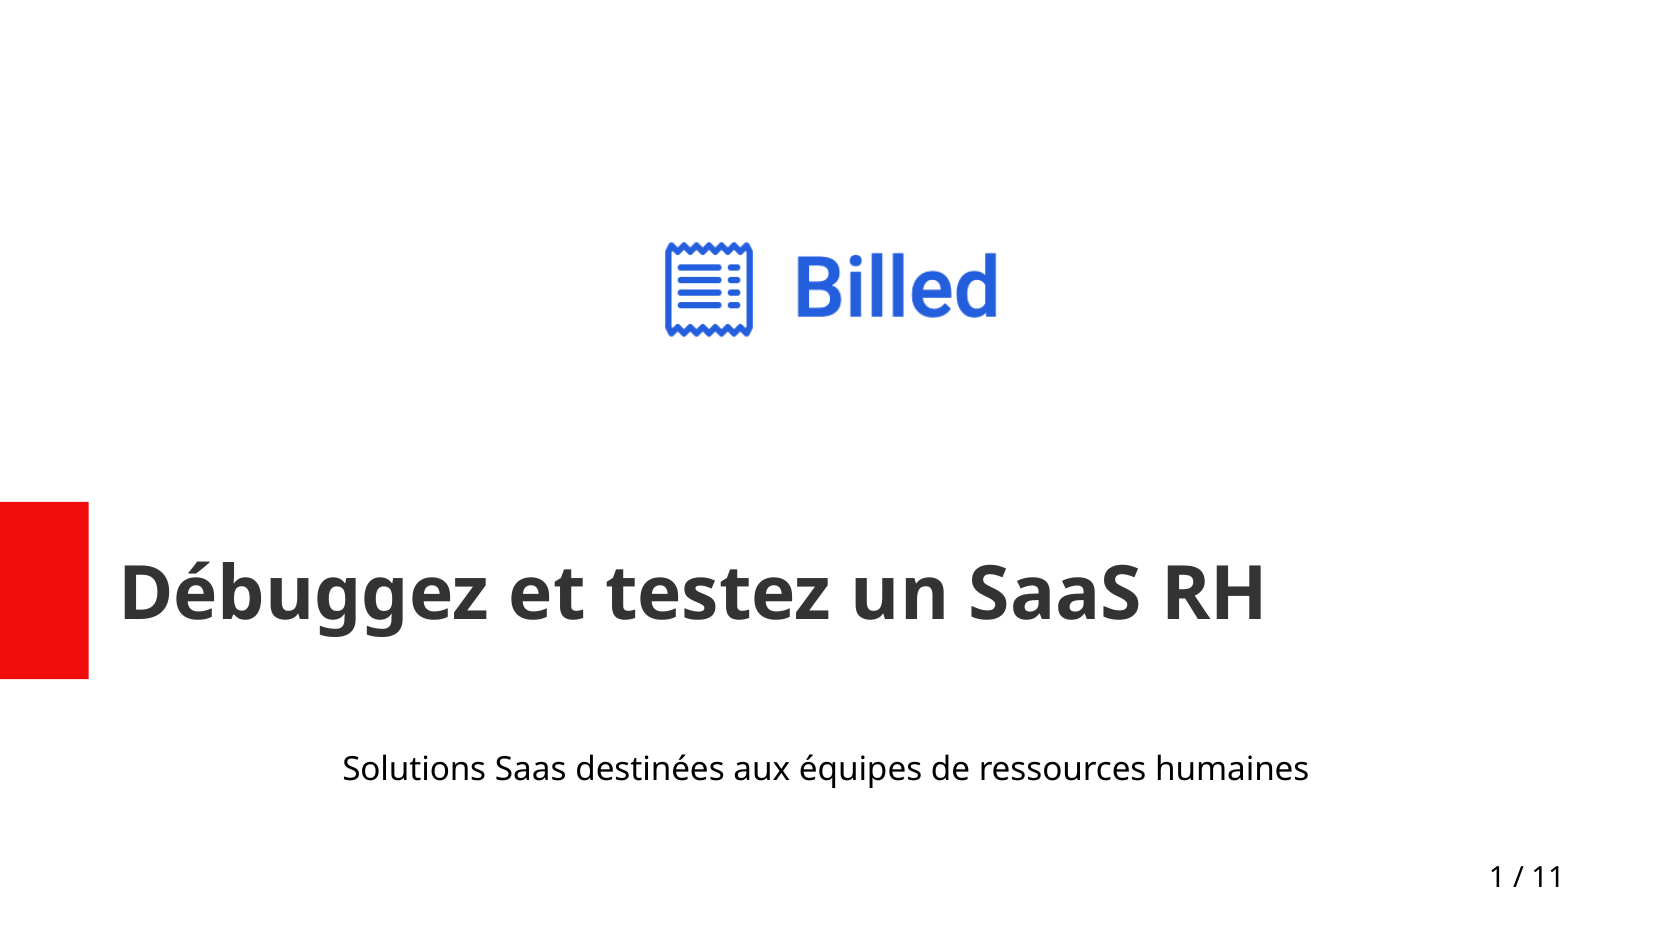

# Débuggez et testez un SaaS RH
Solutions Saas destinées aux équipes de ressources humaines
1